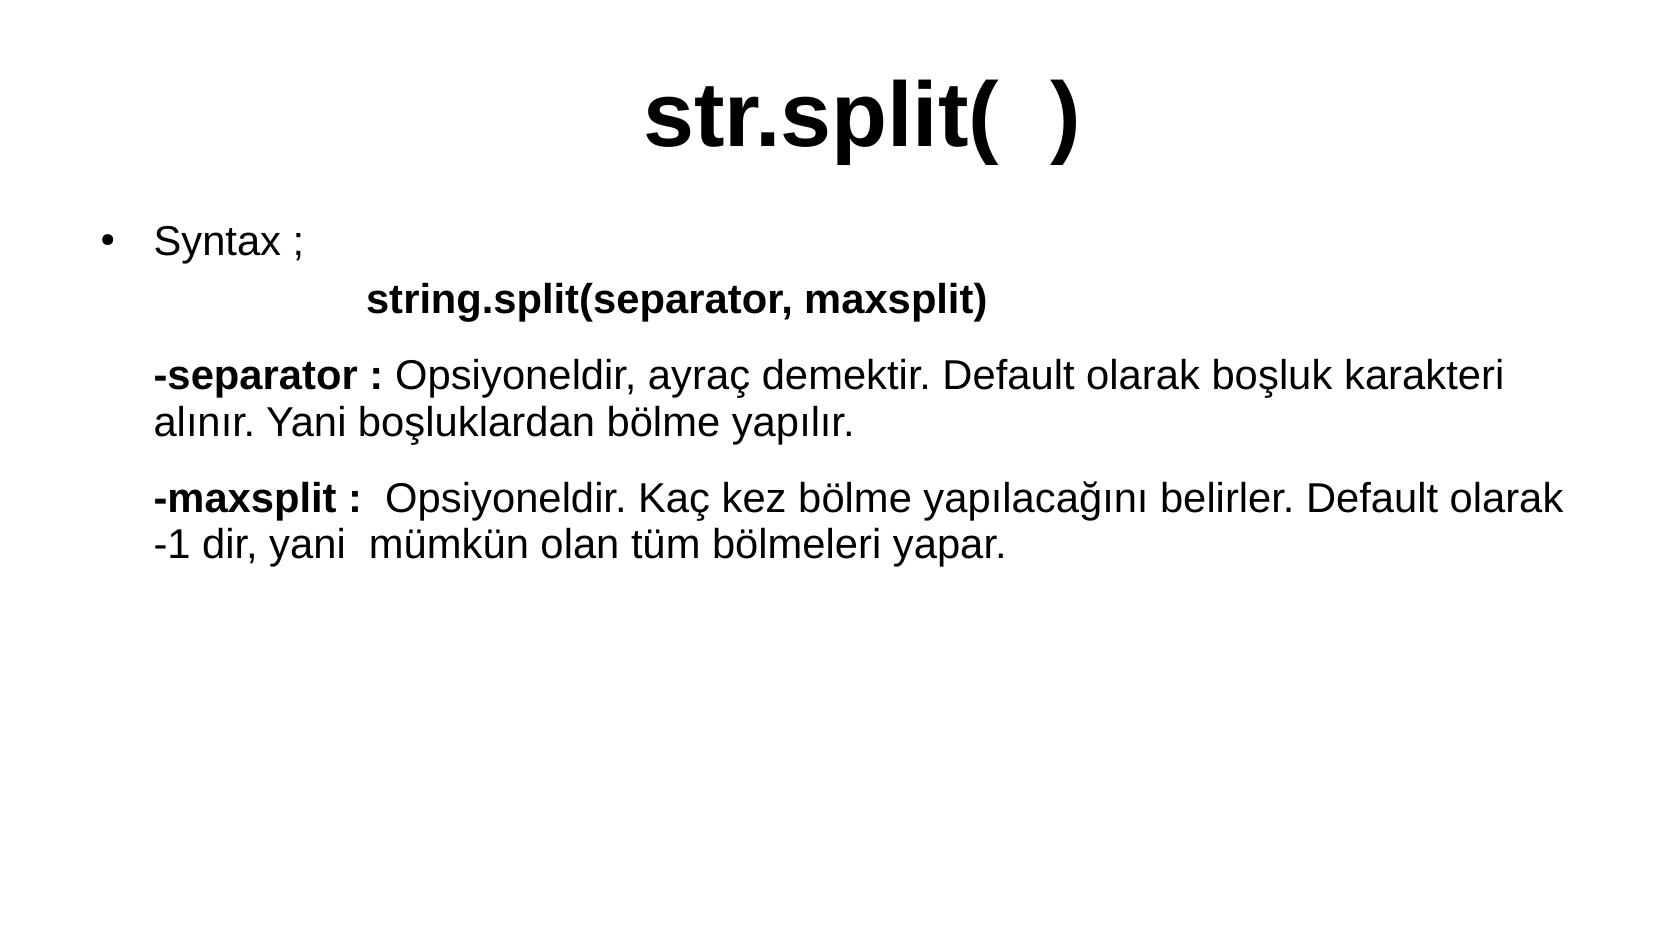

# str.split( )
Syntax ;
string.split(separator, maxsplit)
-separator : Opsiyoneldir, ayraç demektir. Default olarak boşluk karakteri alınır. Yani boşluklardan bölme yapılır.
-maxsplit : Opsiyoneldir. Kaç kez bölme yapılacağını belirler. Default olarak -1 dir, yani mümkün olan tüm bölmeleri yapar.